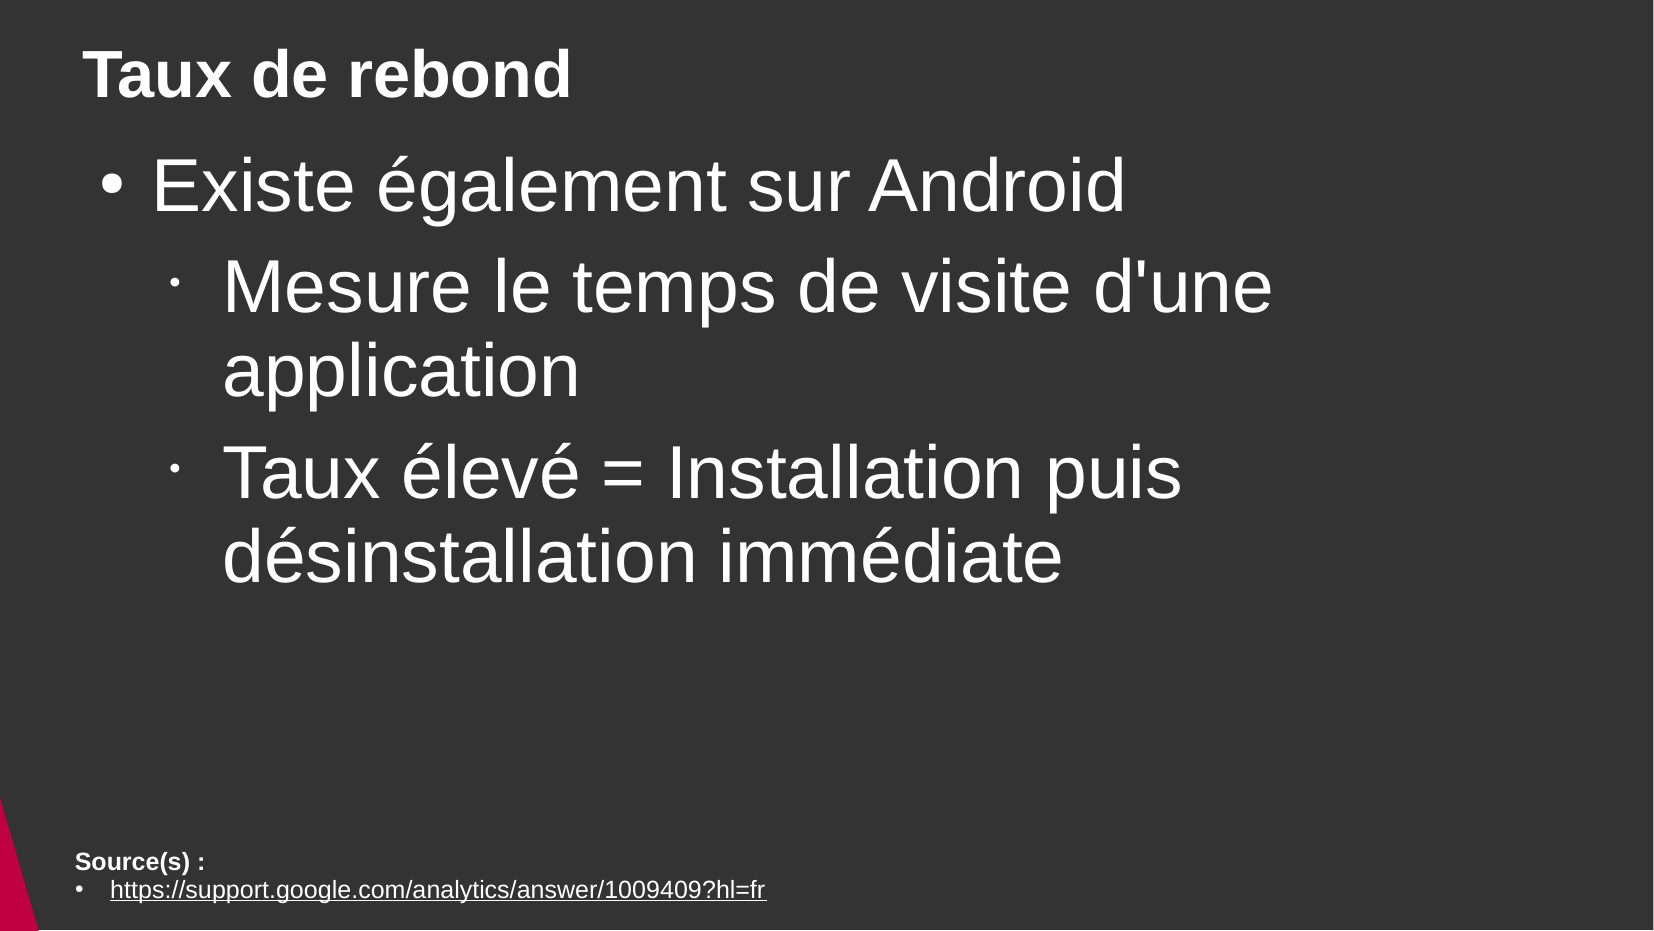

# Taux de rebond
Existe également sur Android
Mesure le temps de visite d'une application
Taux élevé = Installation puis désinstallation immédiate
Source(s) :
https://support.google.com/analytics/answer/1009409?hl=fr